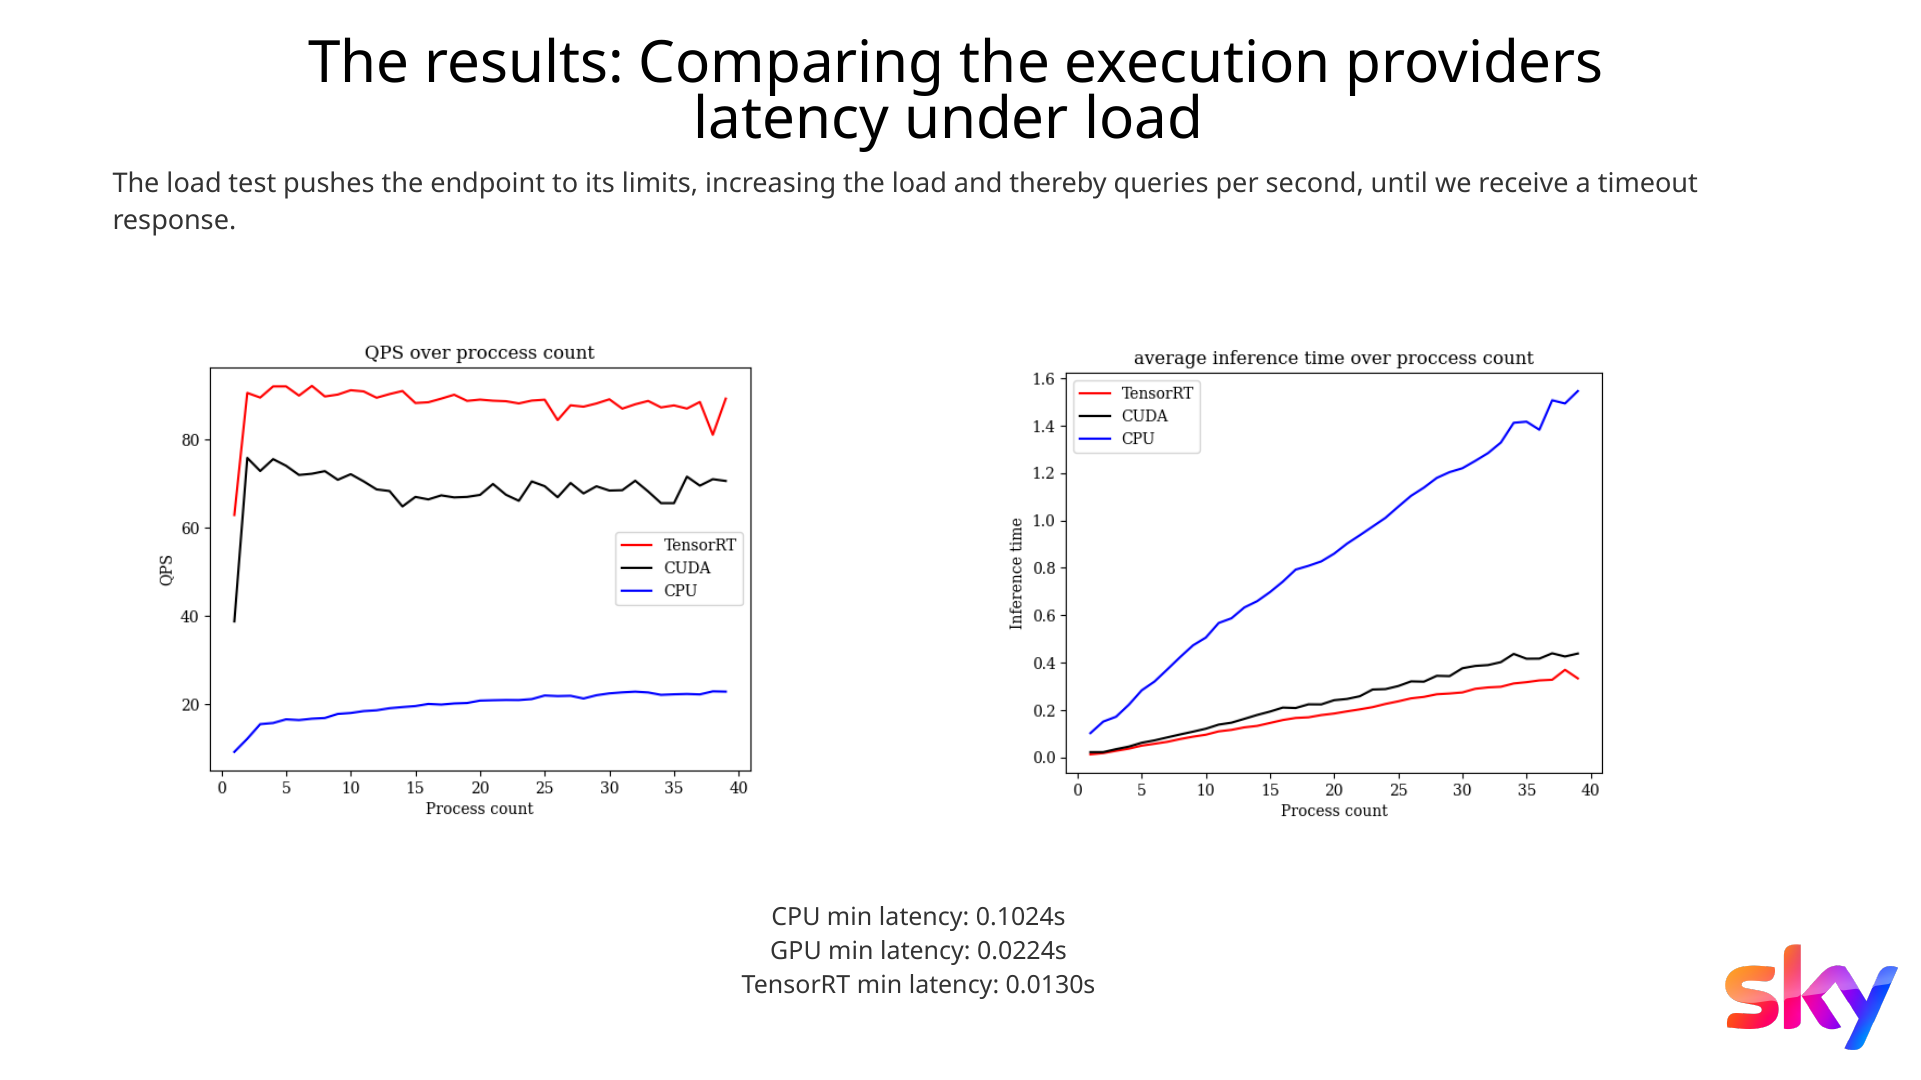

# The results: Comparing the execution providers latency under load
The load test pushes the endpoint to its limits, increasing the load and thereby queries per second, until we receive a timeout response.
CPU min latency: 0.1024s
GPU min latency: 0.0224s
TensorRT min latency: 0.0130s